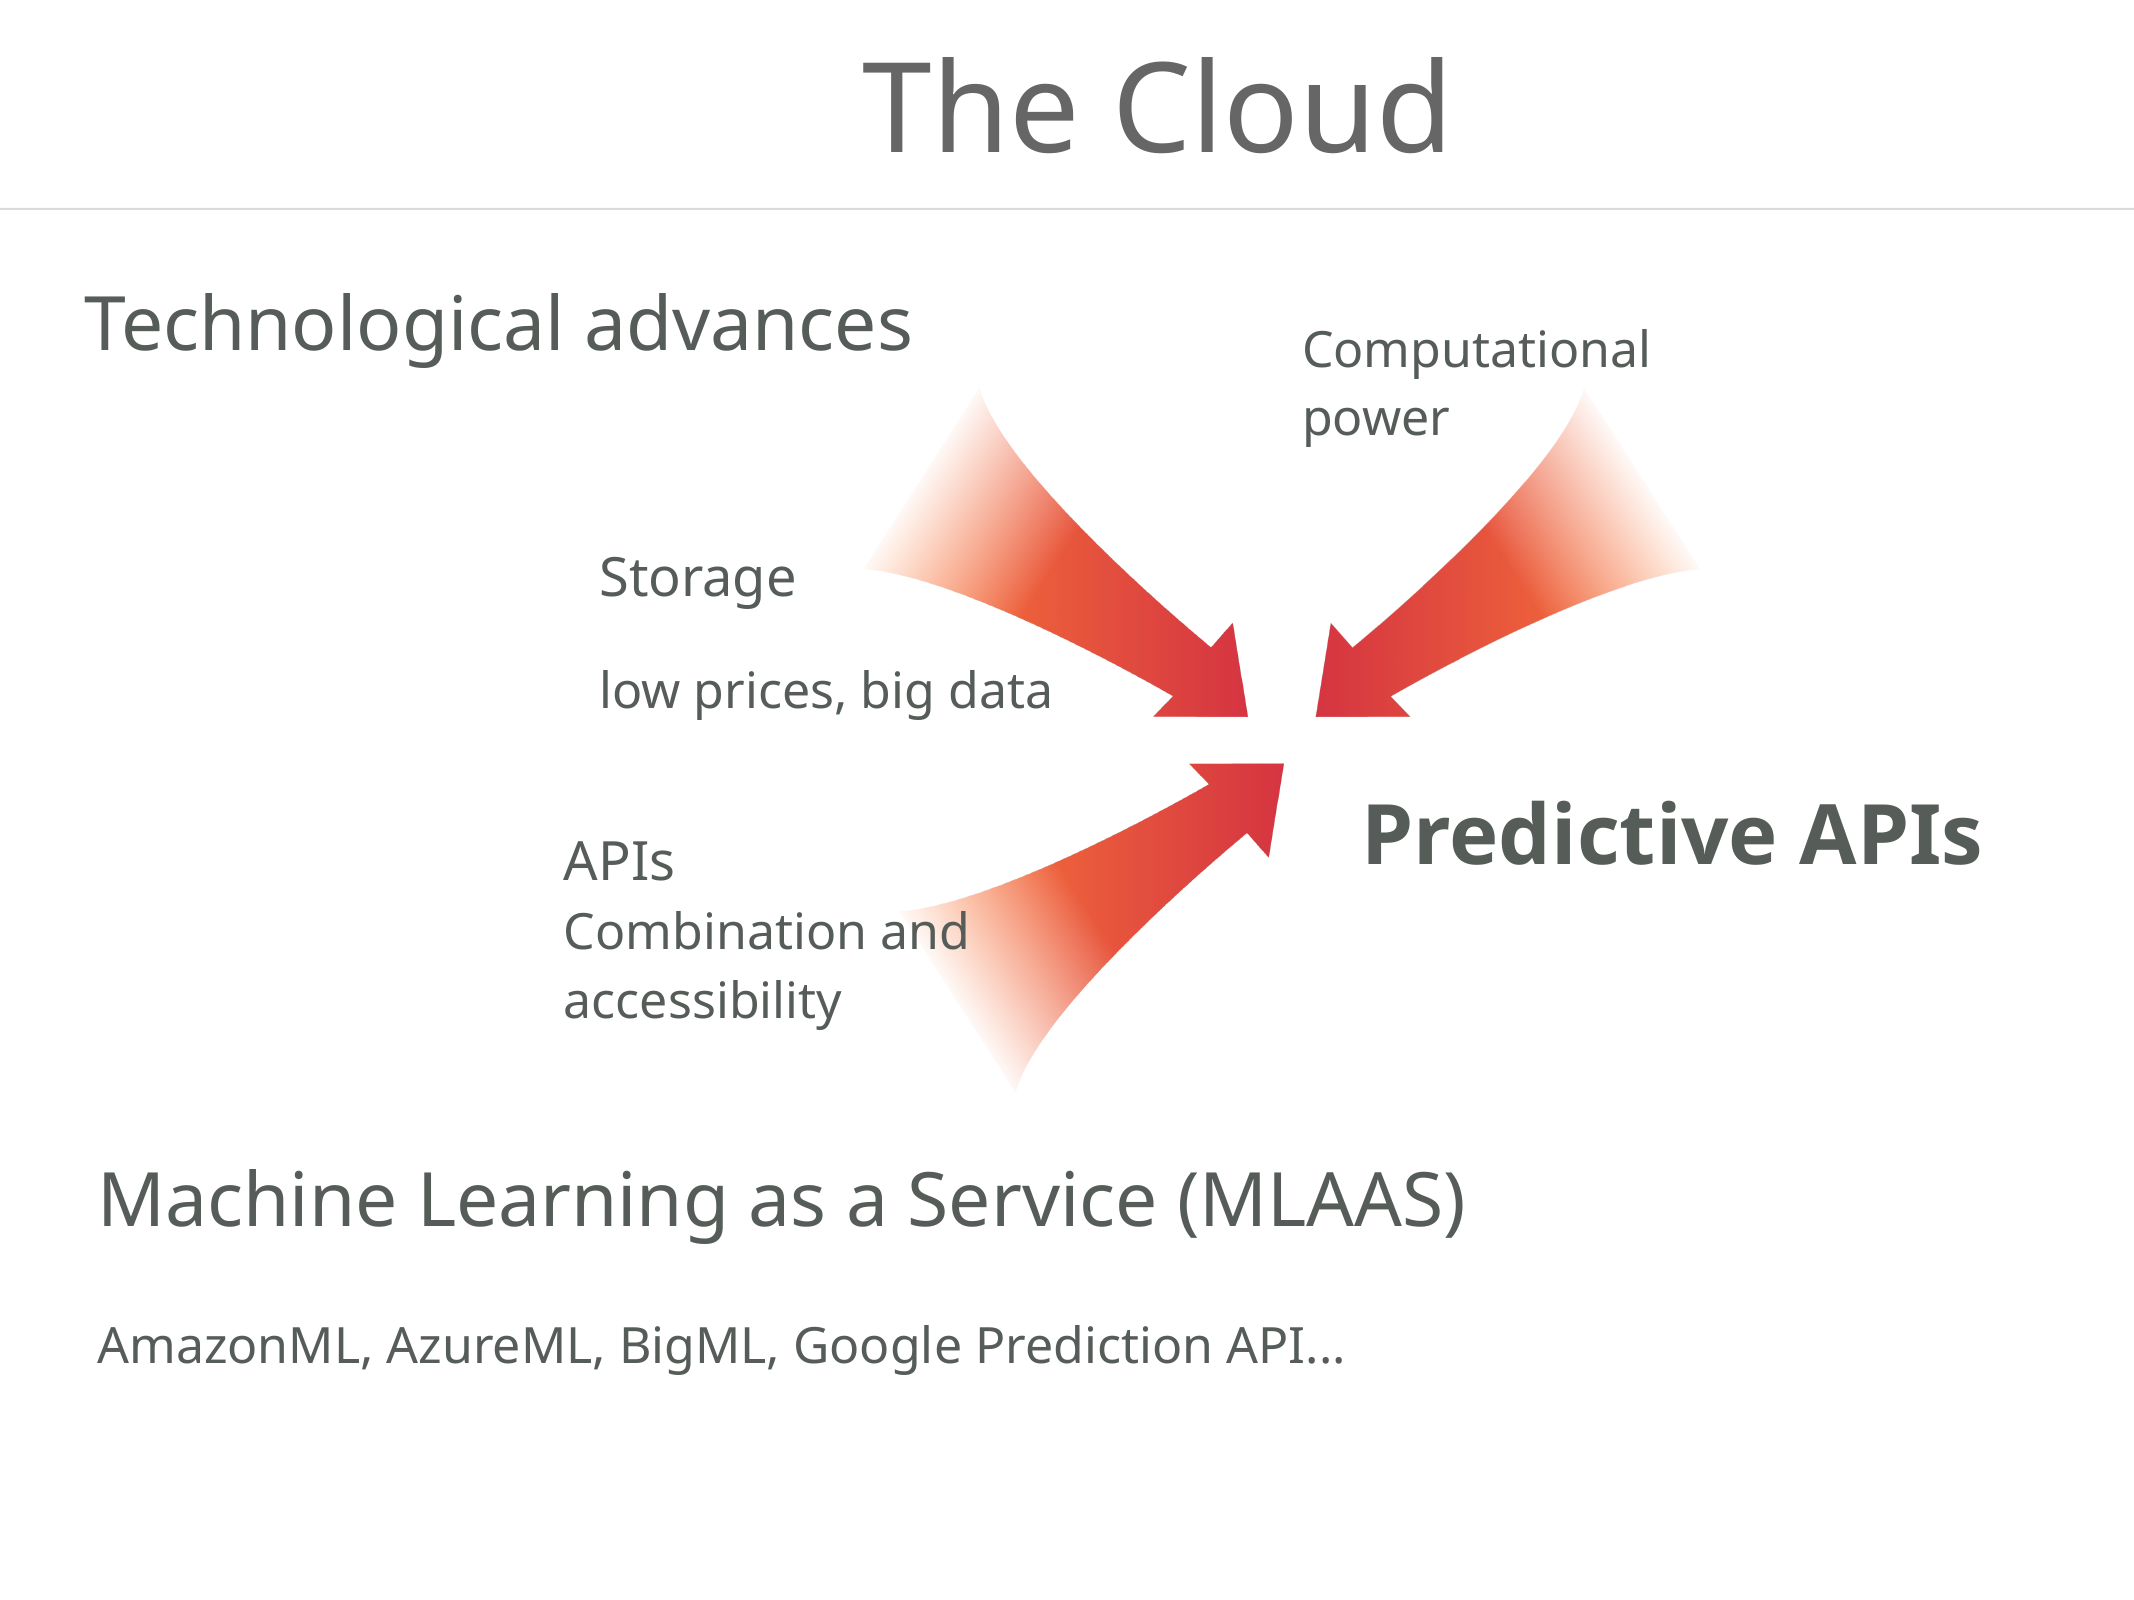

The Cloud
# Technological advances
Computational
power
Storage
low prices, big data
Predictive APIs
APIs
Combination and
accessibility
Machine Learning as a Service (MLAAS)
AmazonML, AzureML, BigML, Google Prediction API...